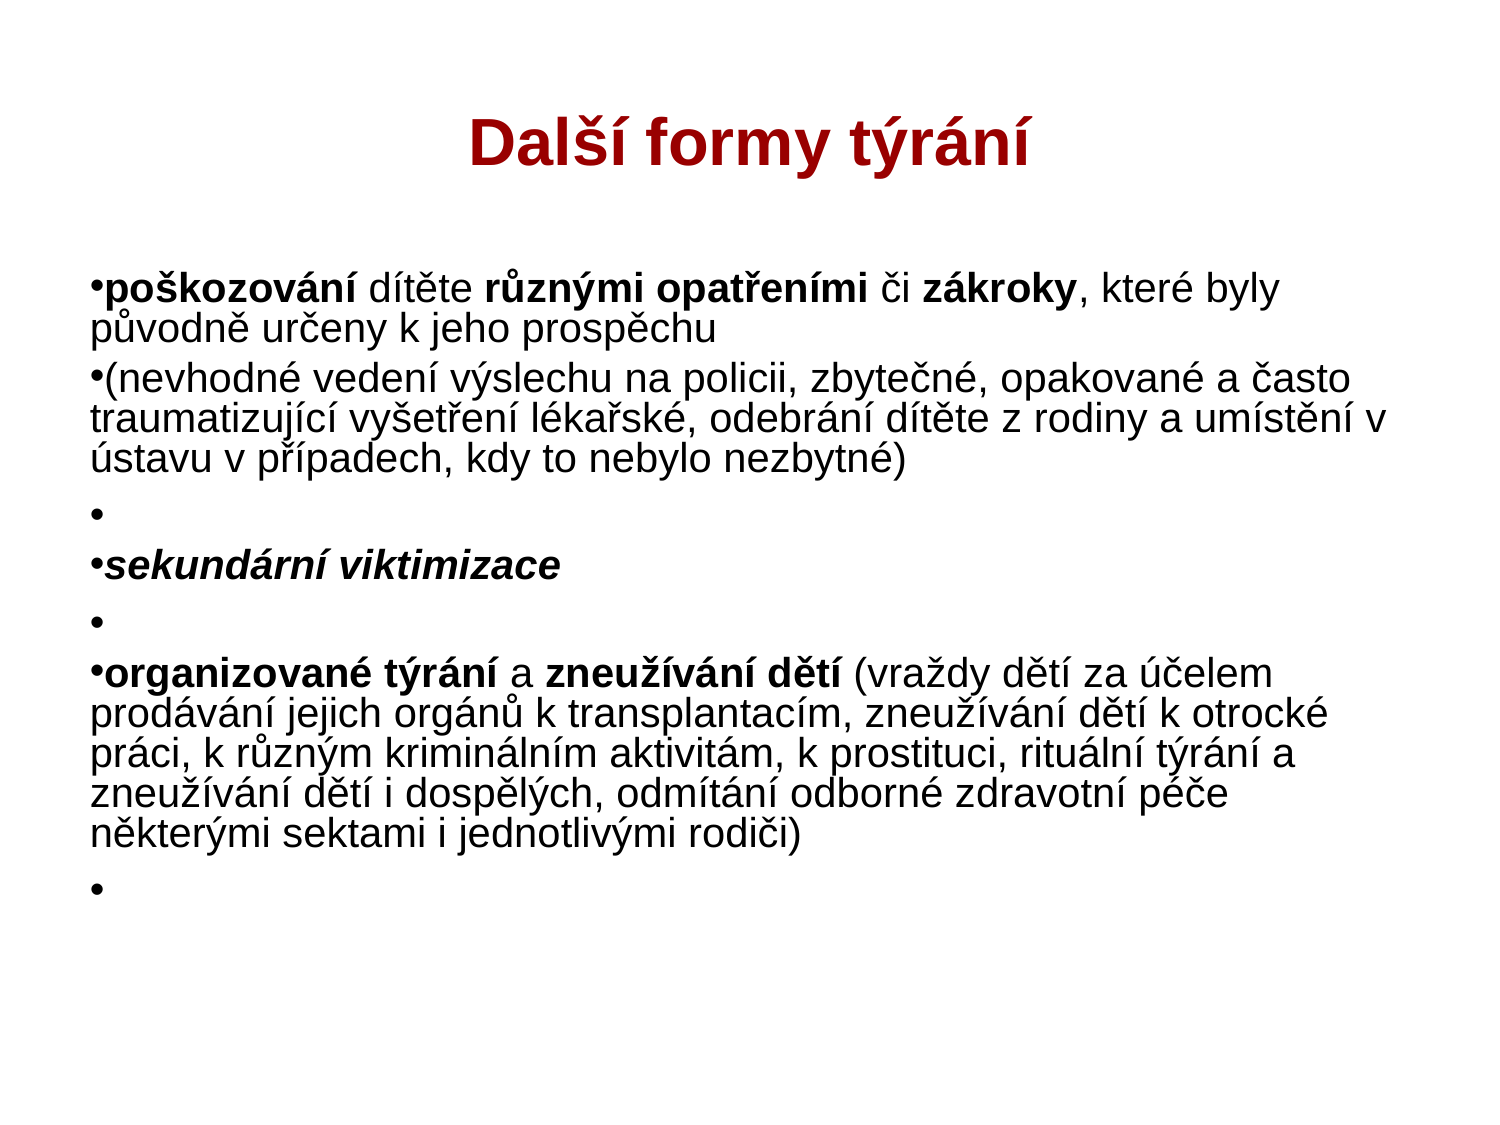

# Další formy týrání
poškozování dítěte různými opatřeními či zákroky, které byly původně určeny k jeho prospěchu
(nevhodné vedení výslechu na policii, zbytečné, opakované a často traumatizující vyšetření lékařské, odebrání dítěte z rodiny a umístění v ústavu v případech, kdy to nebylo nezbytné)
sekundární viktimizace
organizované týrání a zneužívání dětí (vraždy dětí za účelem prodávání jejich orgánů k transplantacím, zneužívání dětí k otrocké práci, k různým kriminálním aktivitám, k prostituci, rituální týrání a zneužívání dětí i dospělých, odmítání odborné zdravotní péče některými sektami i jednotlivými rodiči)